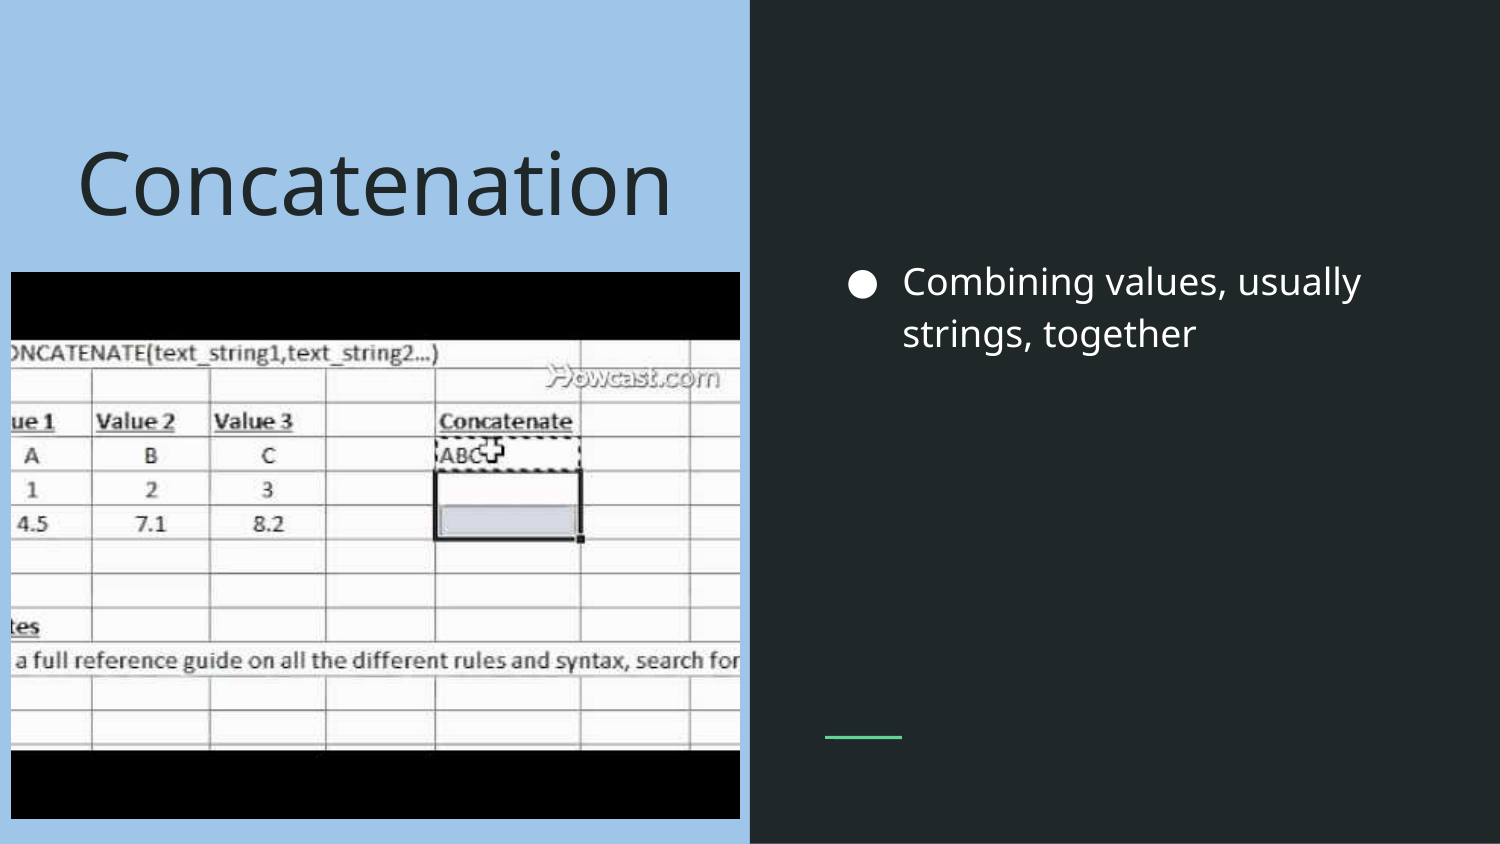

# Concatenation
Combining values, usually strings, together